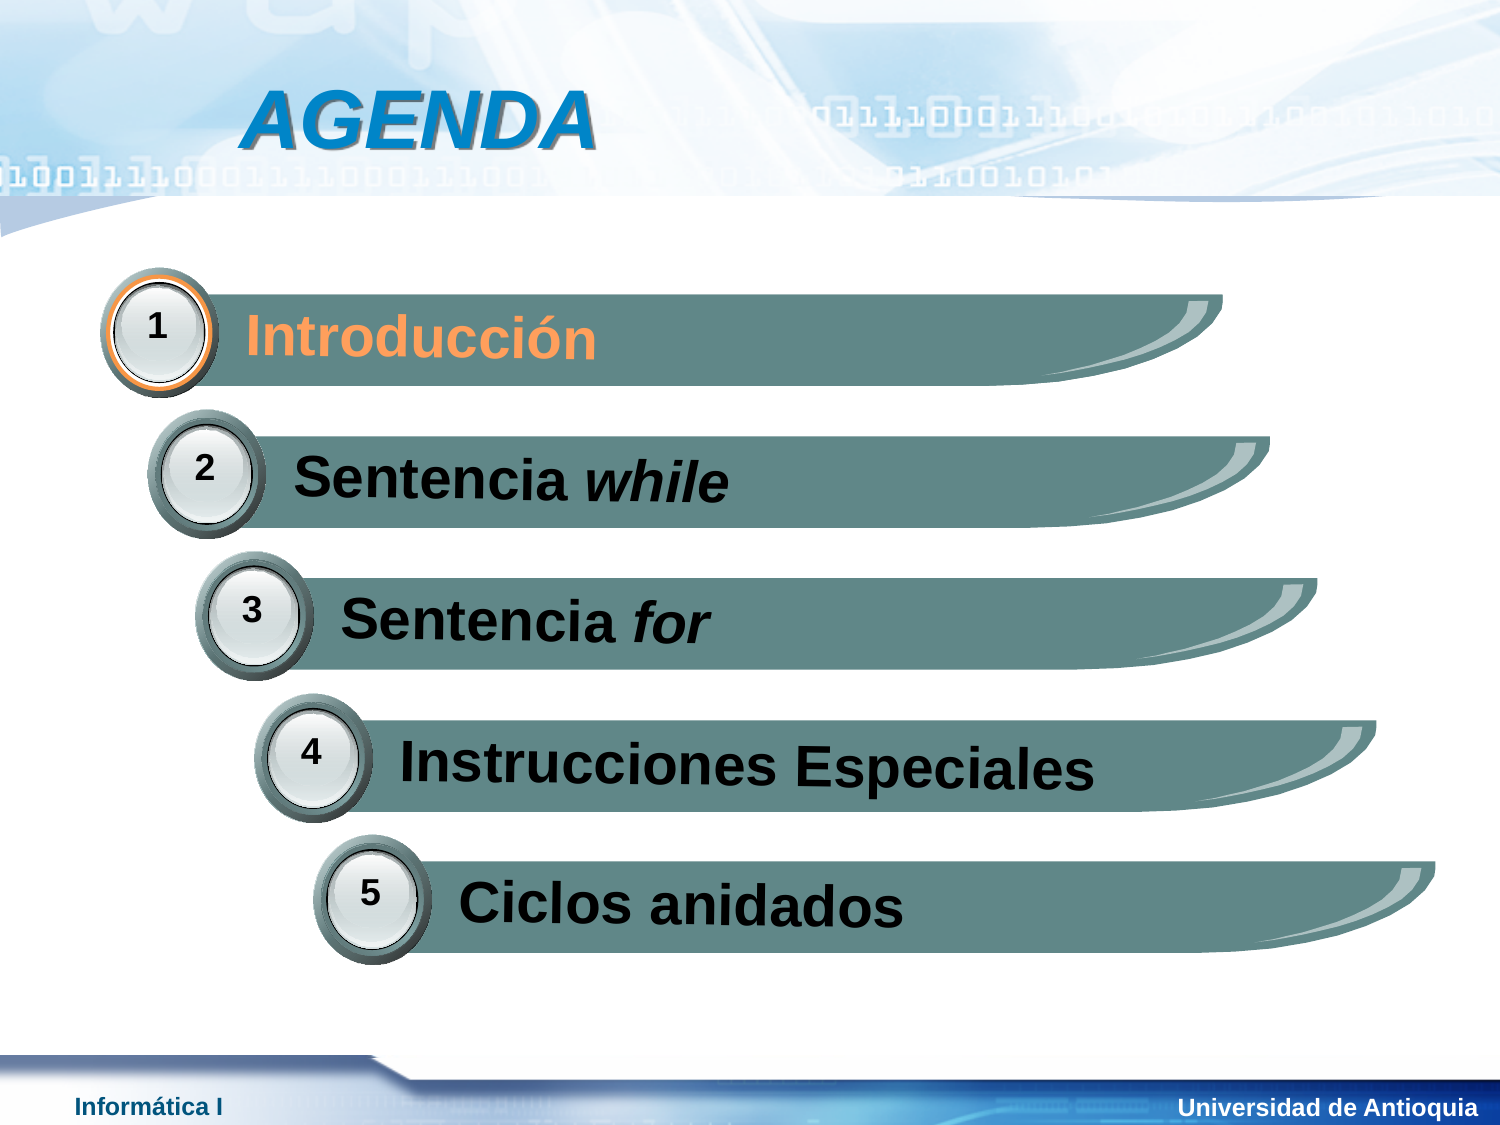

# AGENDA
1
Introducción
1
Introducción
2
Sentencia while
3
Sentencia for
4
Instrucciones Especiales
5
Ciclos anidados